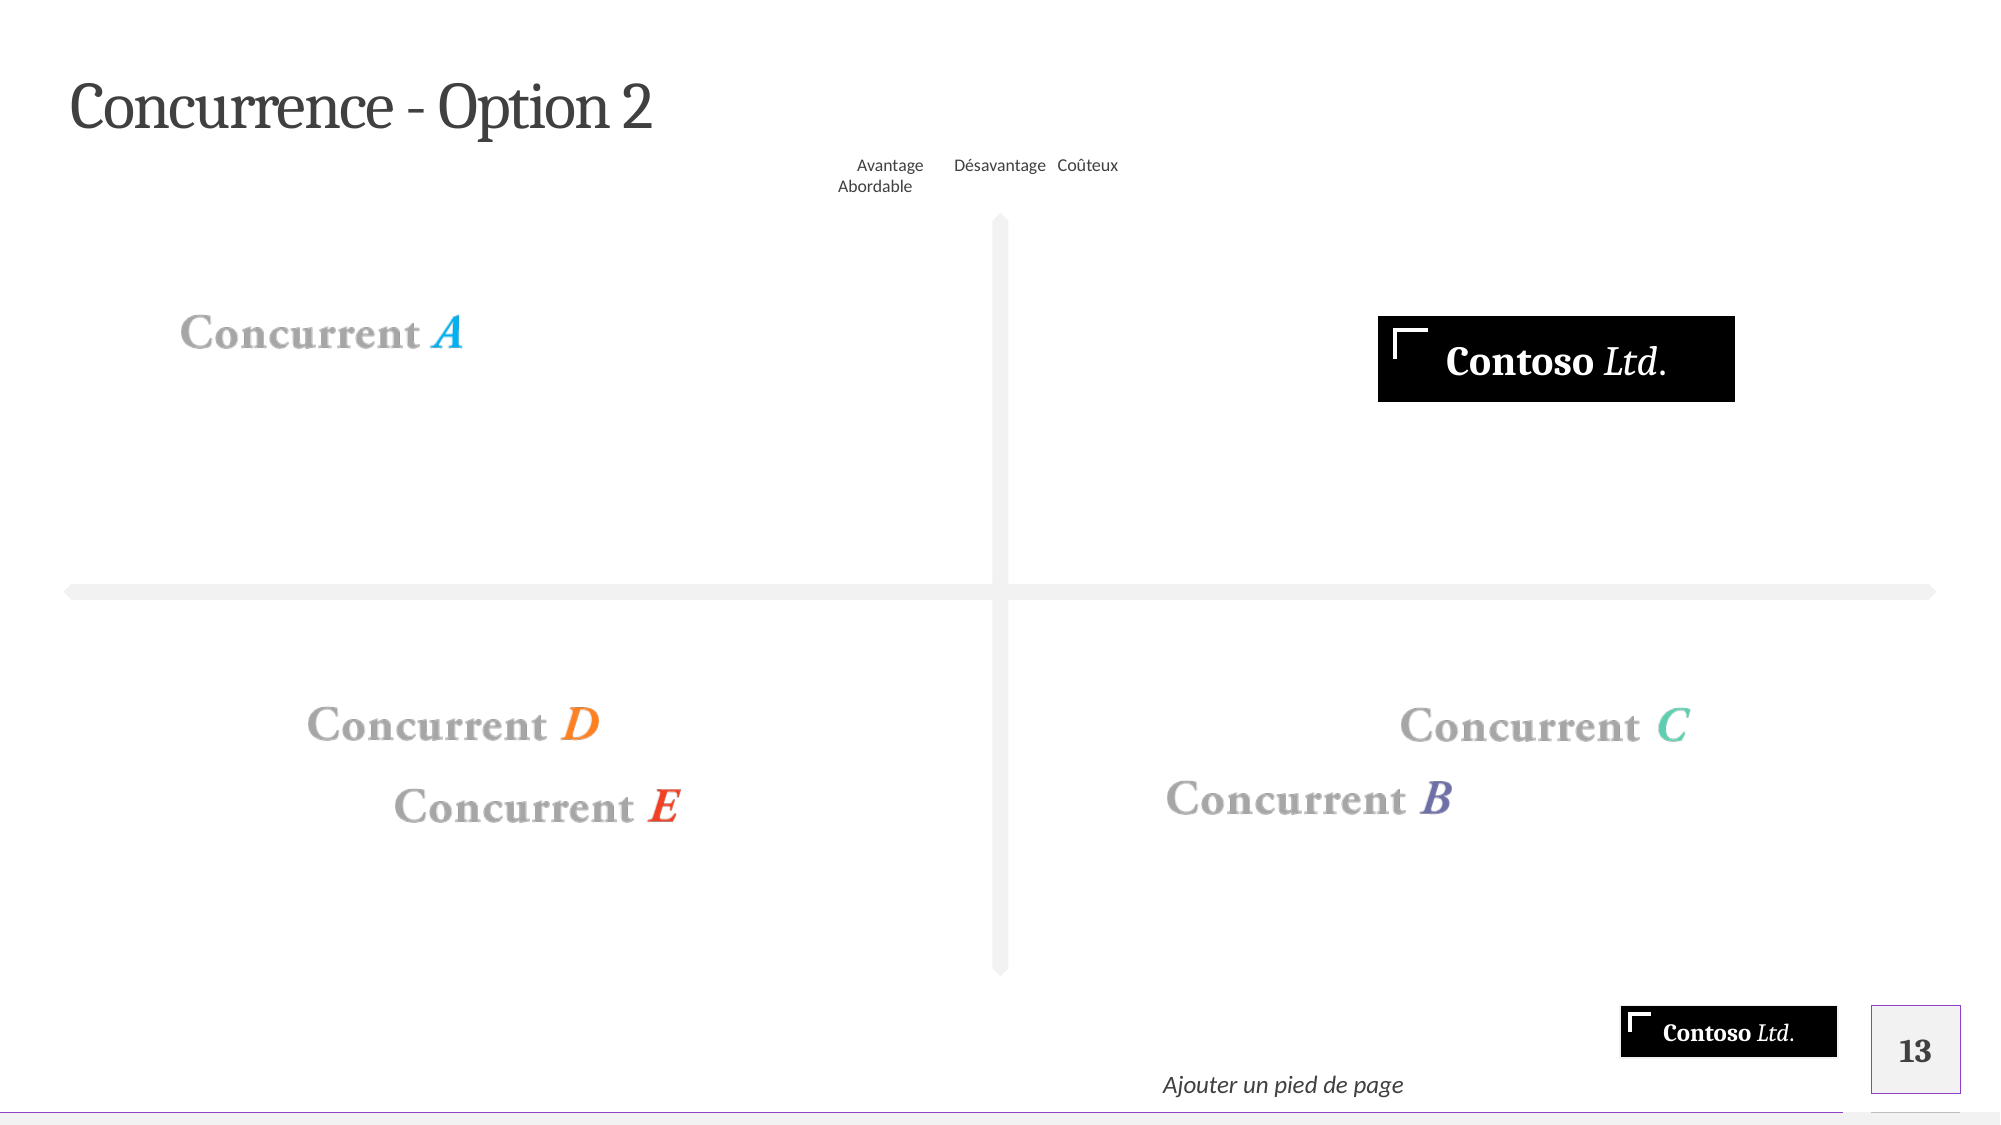

# Concurrence - Option 2
Avantage
Désavantage
Coûteux
Abordable
Contoso Ltd.
Ajouter un pied de page